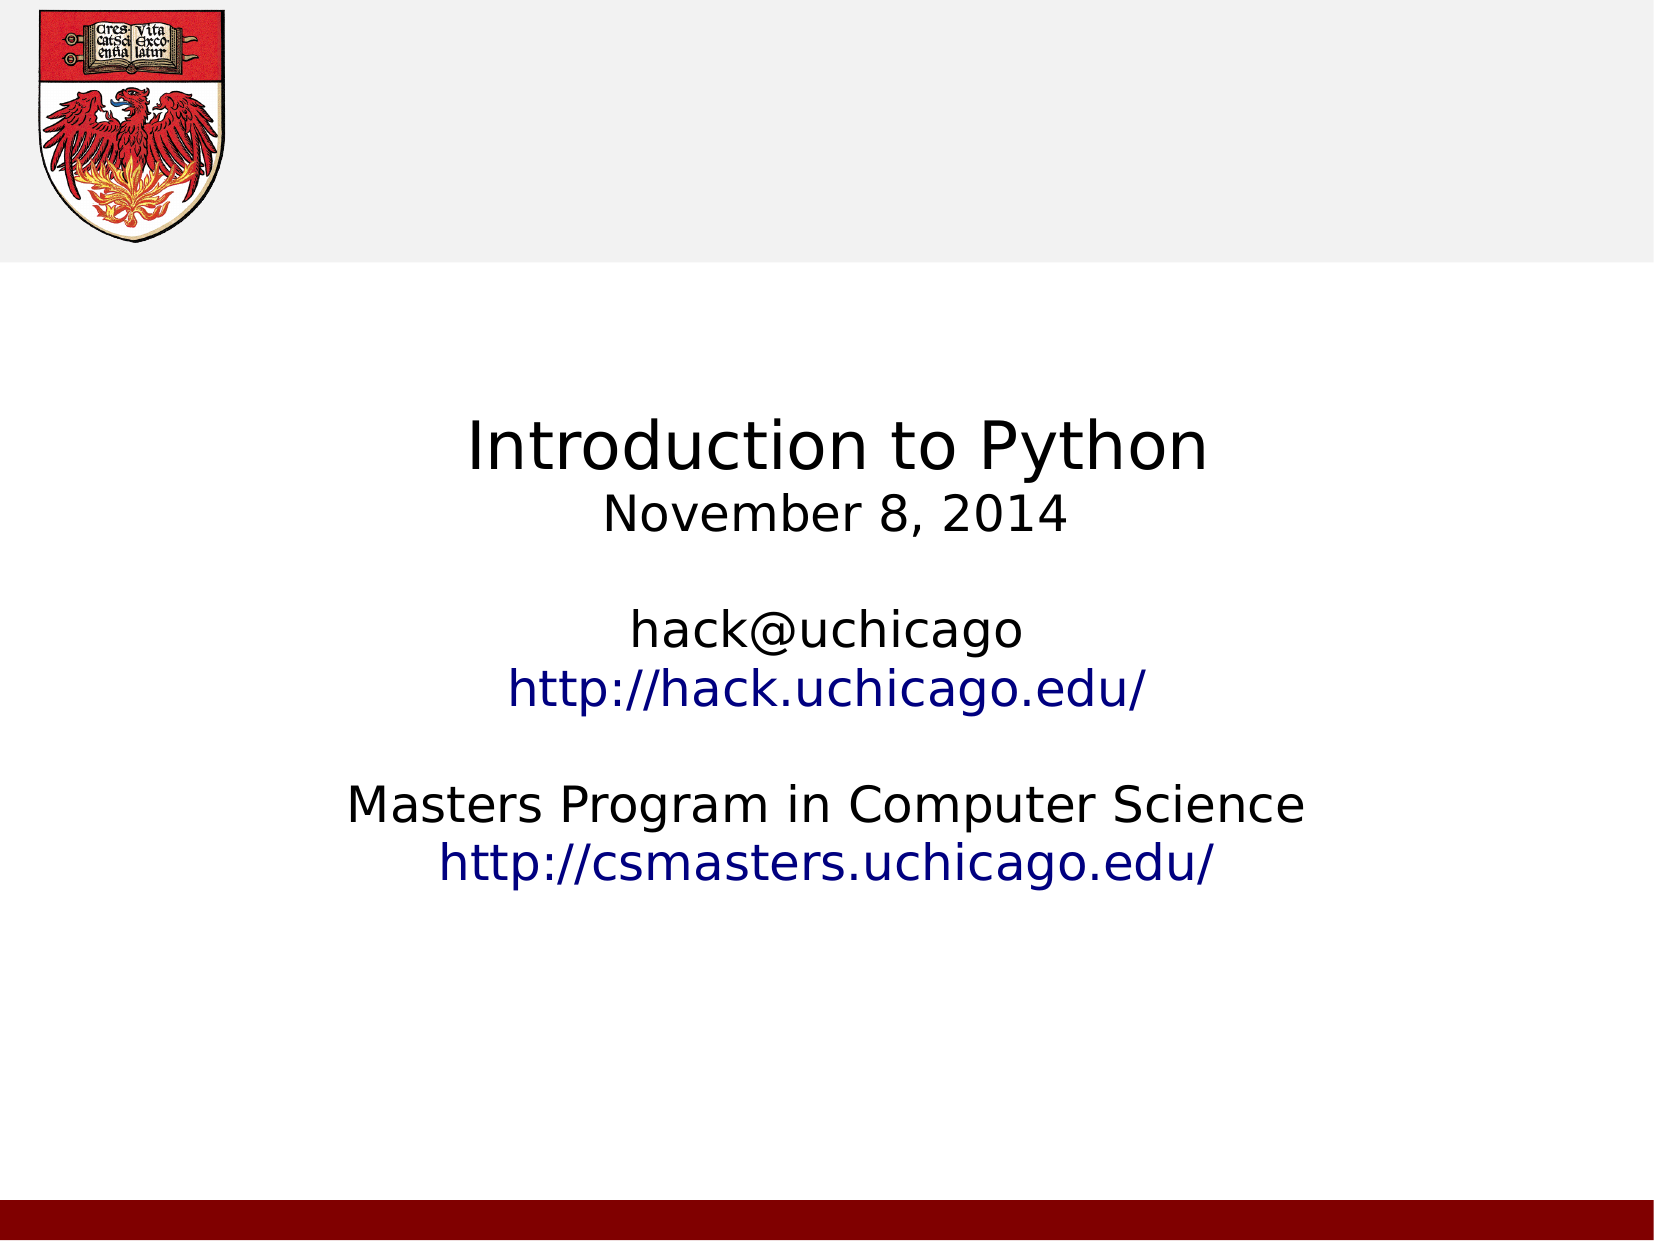

#
Introduction to Python
November 8, 2014
hack@uchicago
http://hack.uchicago.edu/
Masters Program in Computer Science
http://csmasters.uchicago.edu/